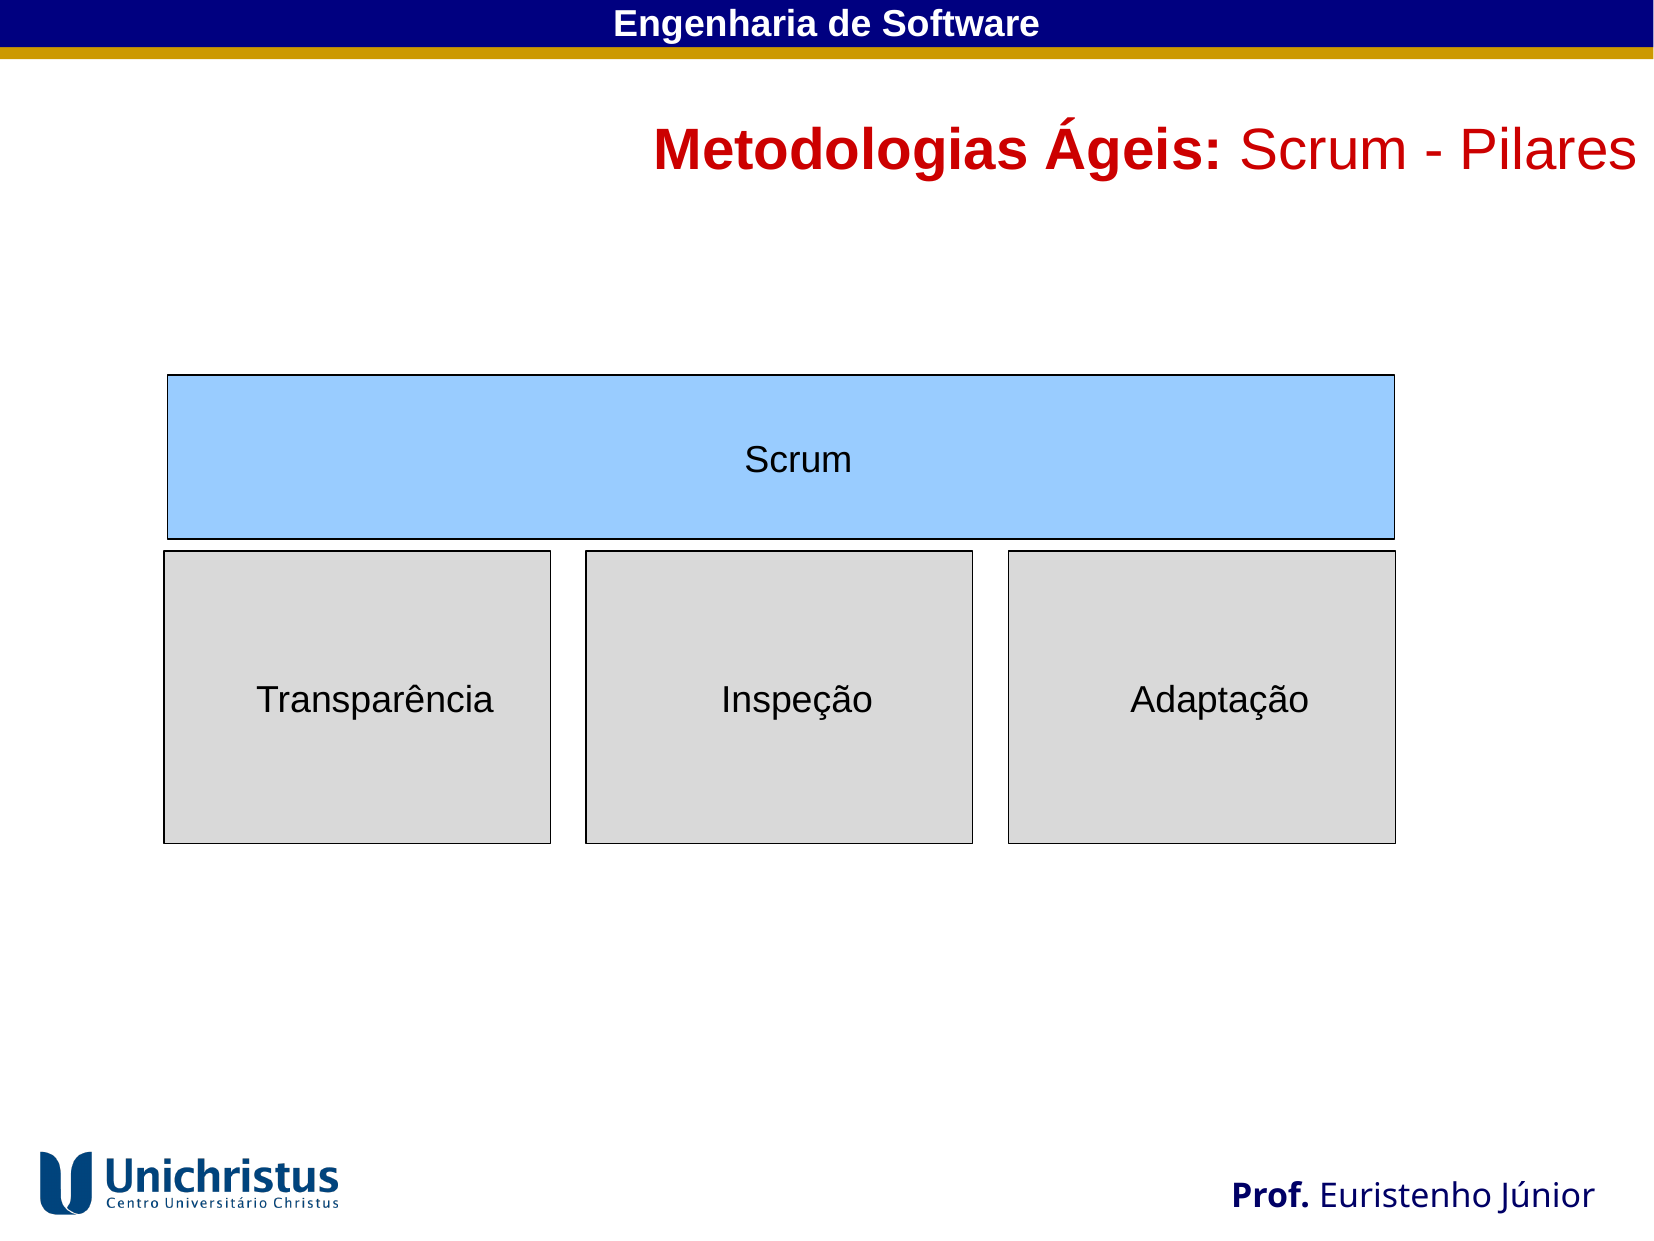

Engenharia de Software
Metodologias Ágeis: Scrum - Pilares
Scrum
Transparência
Inspeção
Adaptação
Prof. Euristenho Júnior